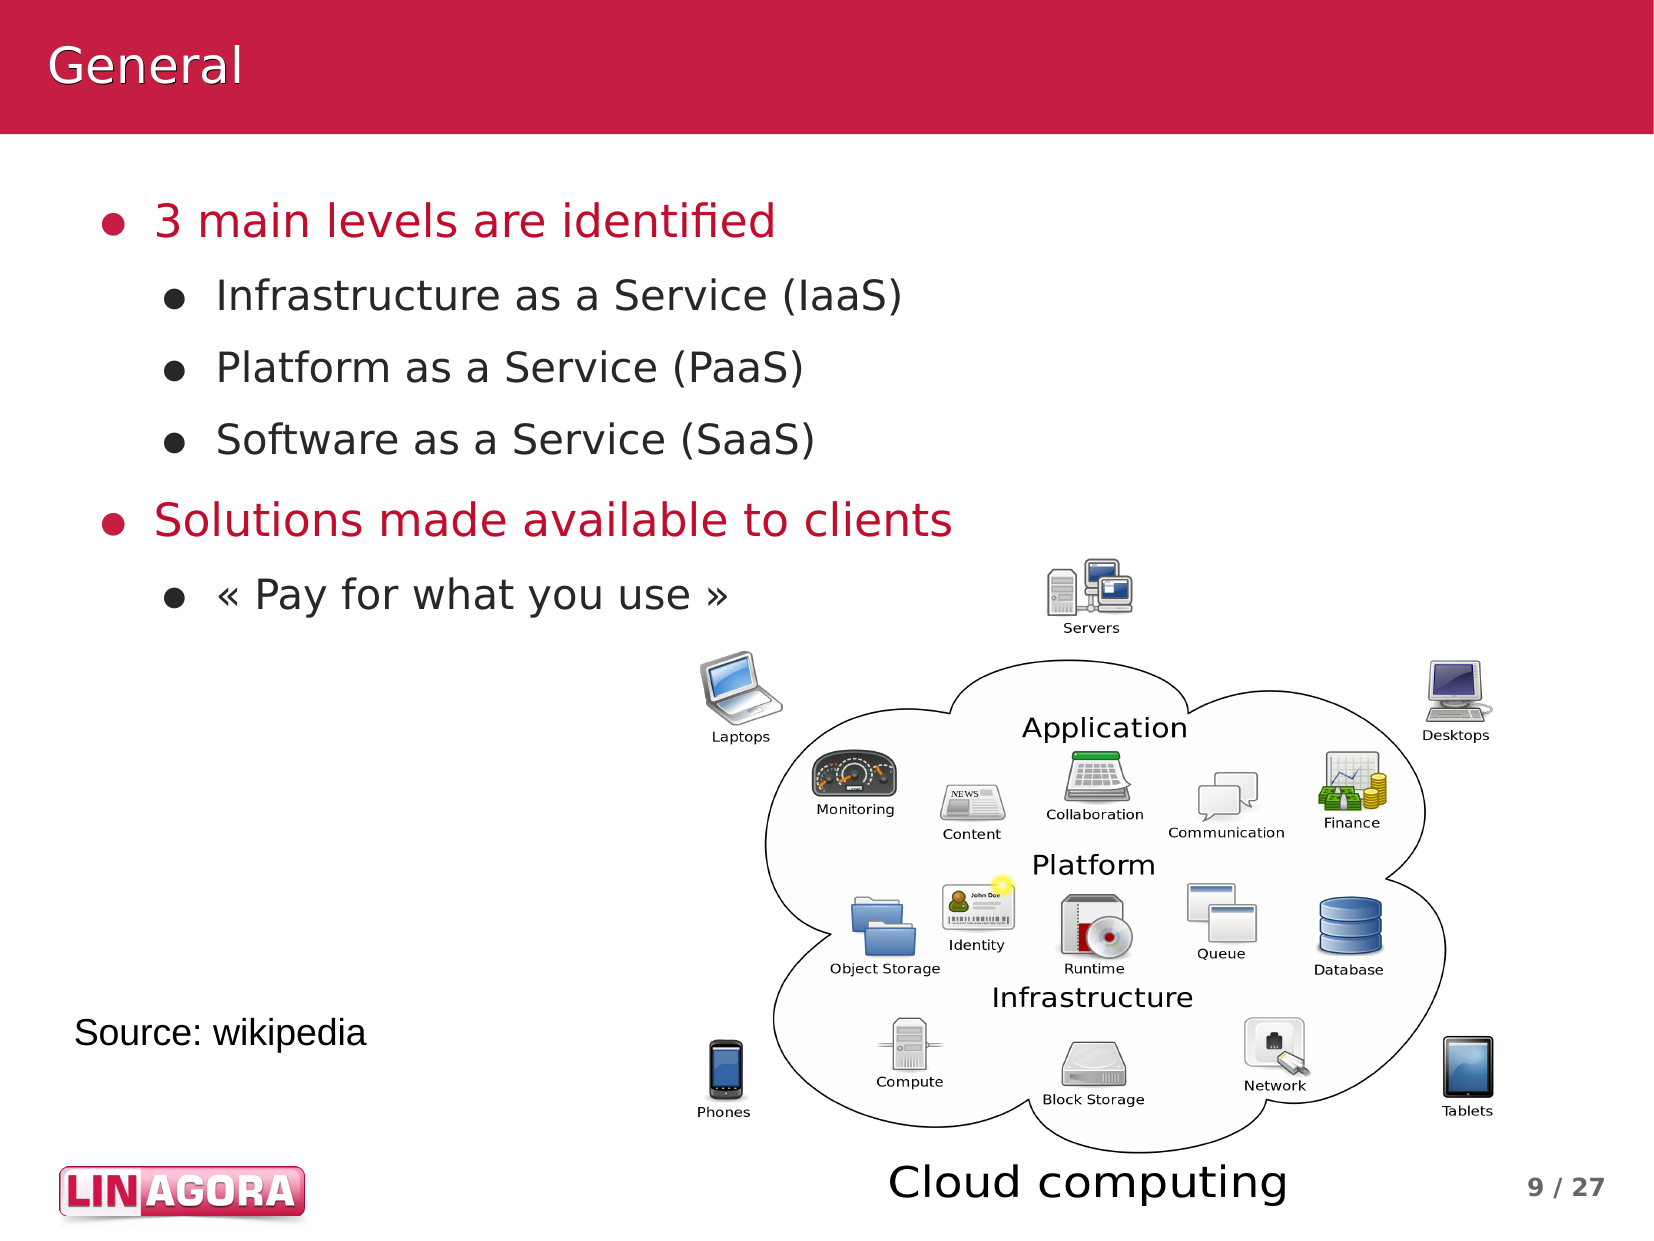

# General
3 main levels are identified
Infrastructure as a Service (IaaS)
Platform as a Service (PaaS)
Software as a Service (SaaS)
Solutions made available to clients
« Pay for what you use »
Source: wikipedia